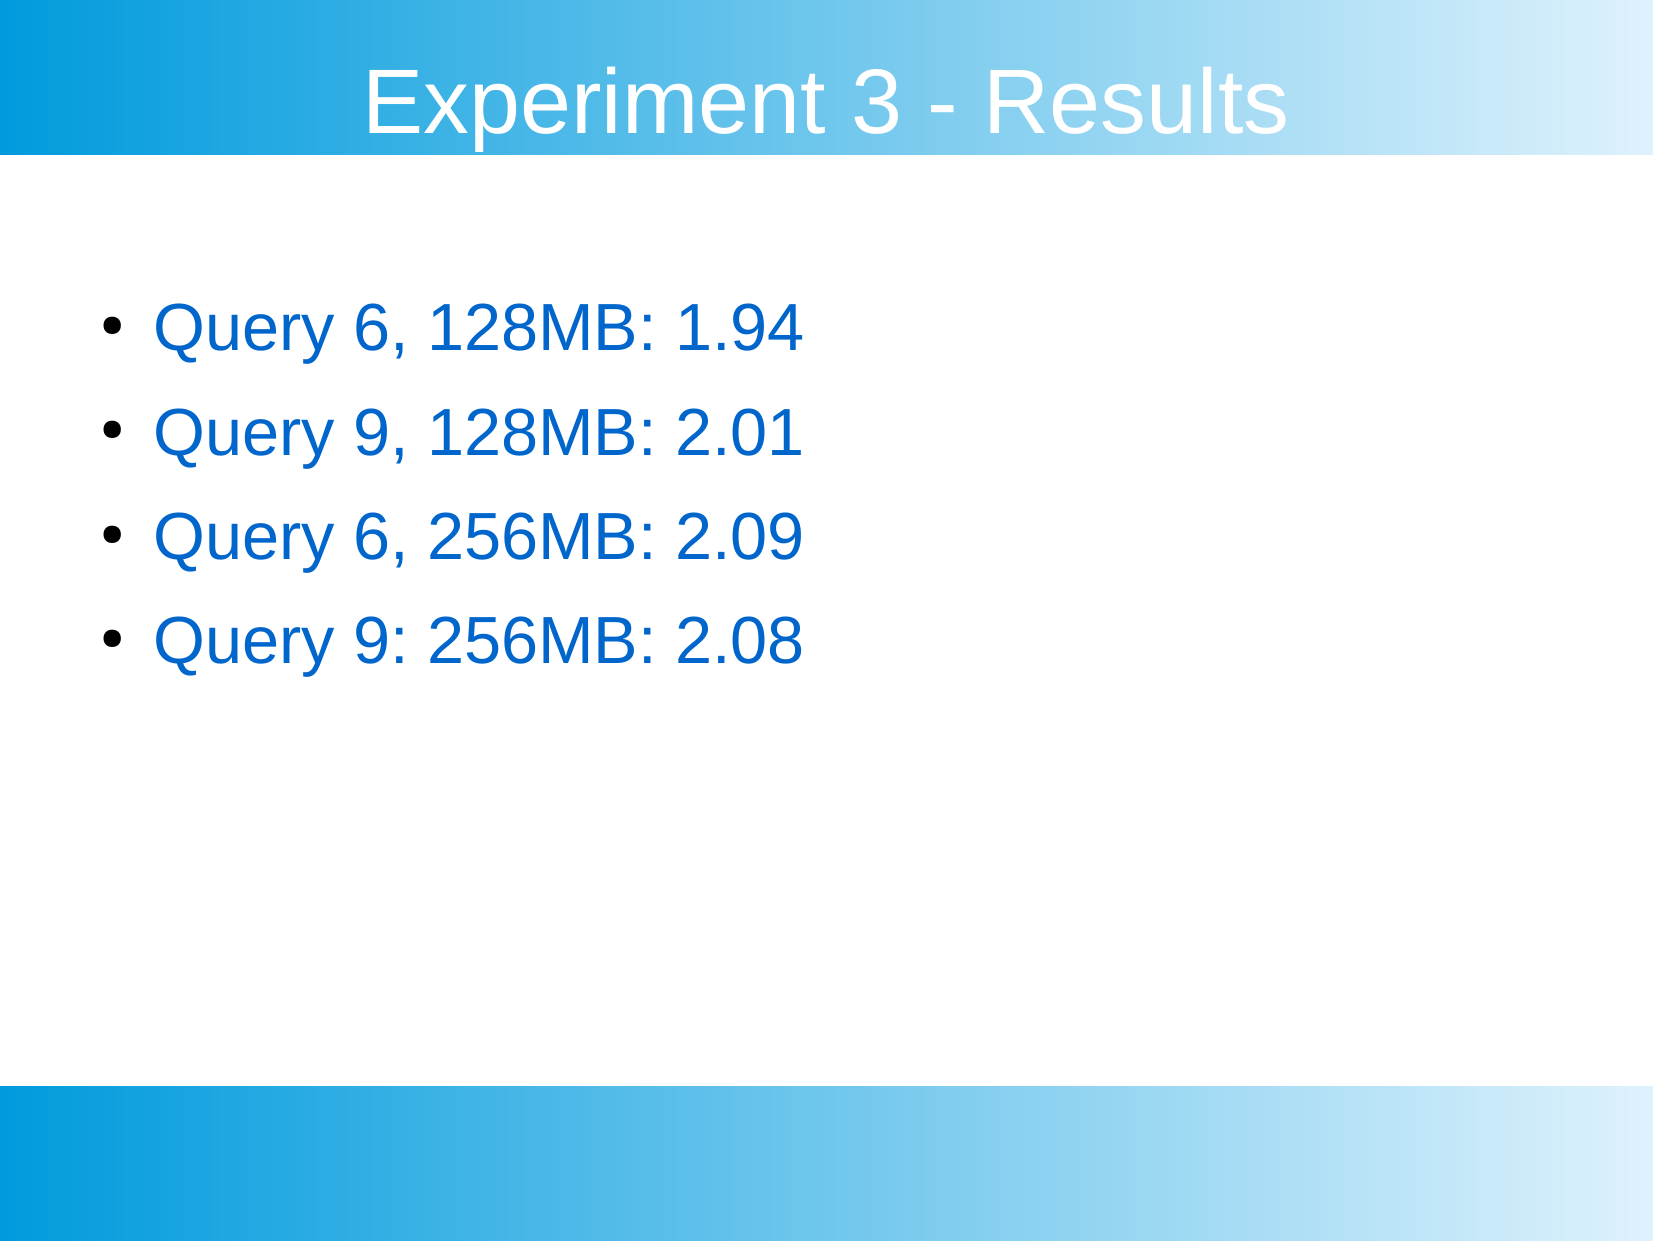

# Experiment 3 - Results
Query 6, 128MB: 1.94
Query 9, 128MB: 2.01
Query 6, 256MB: 2.09
Query 9: 256MB: 2.08